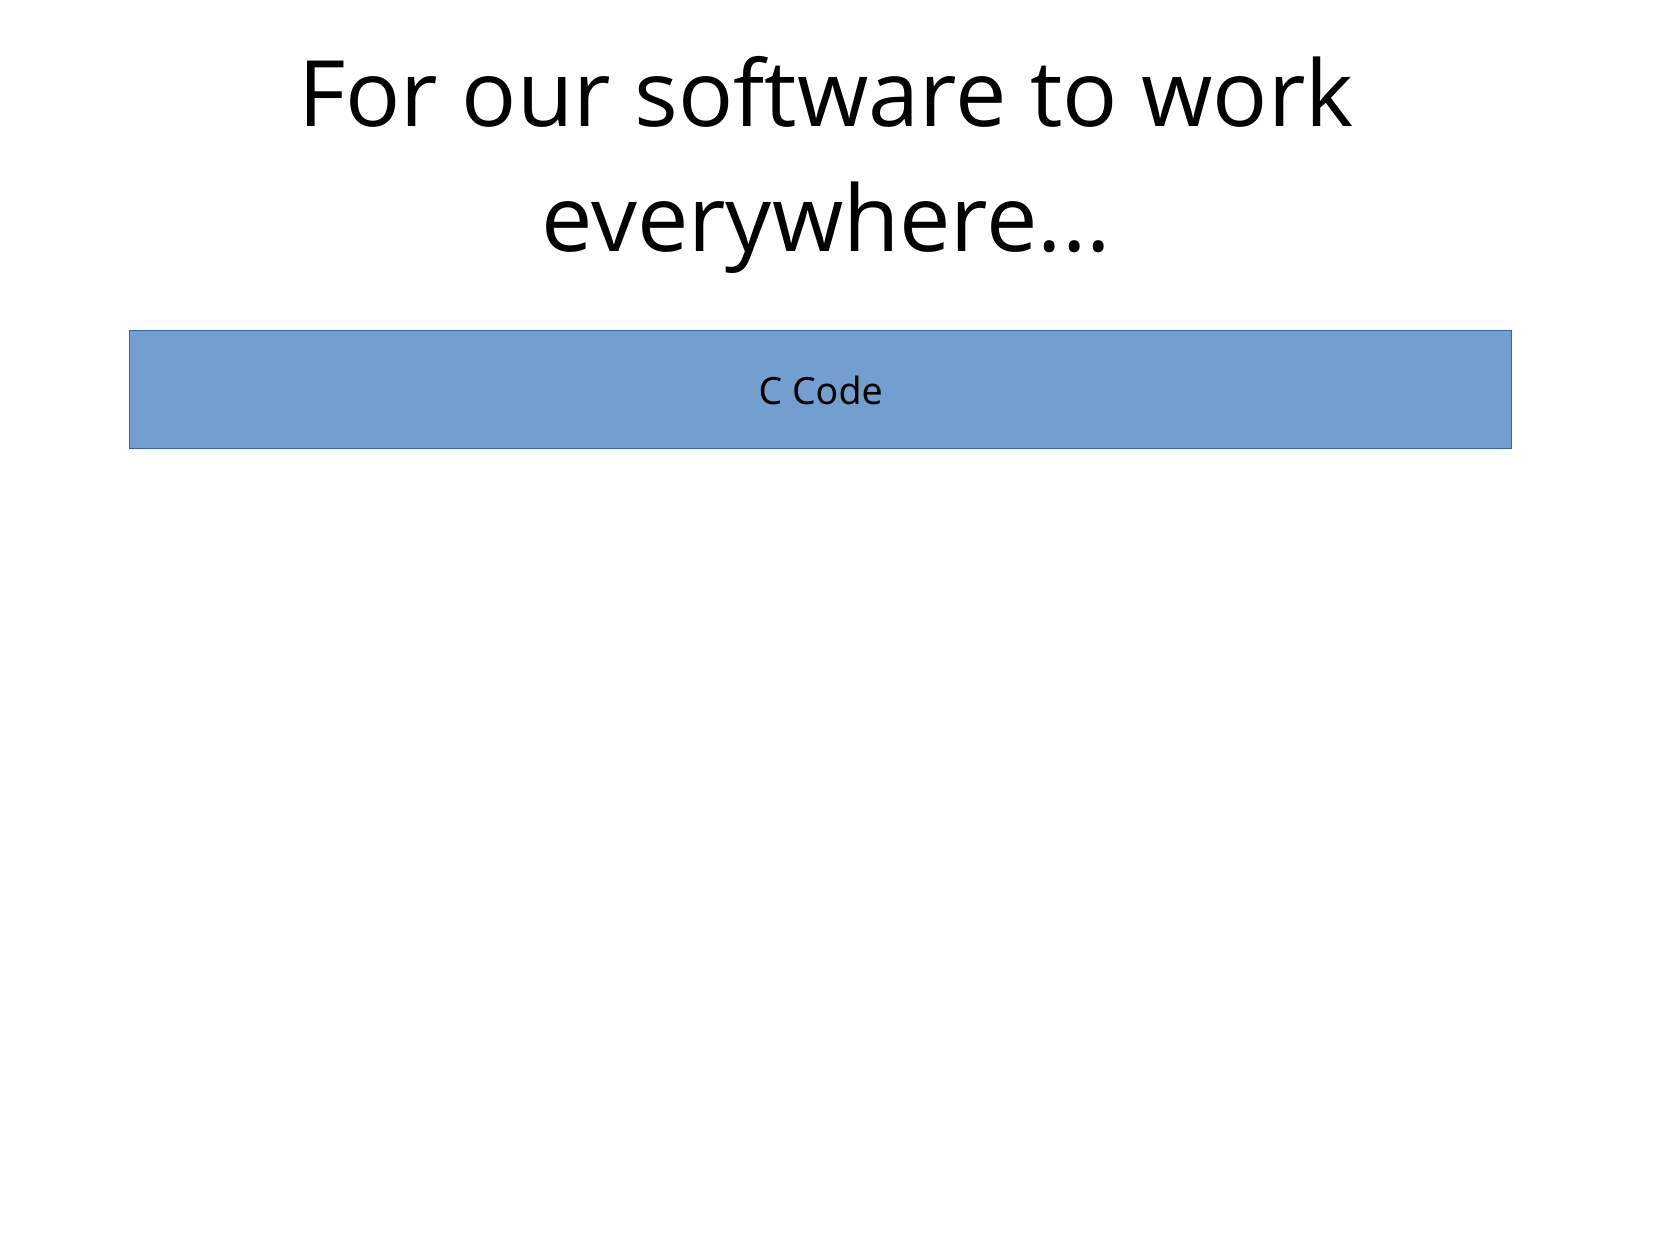

# For our software to work everywhere...
C Code